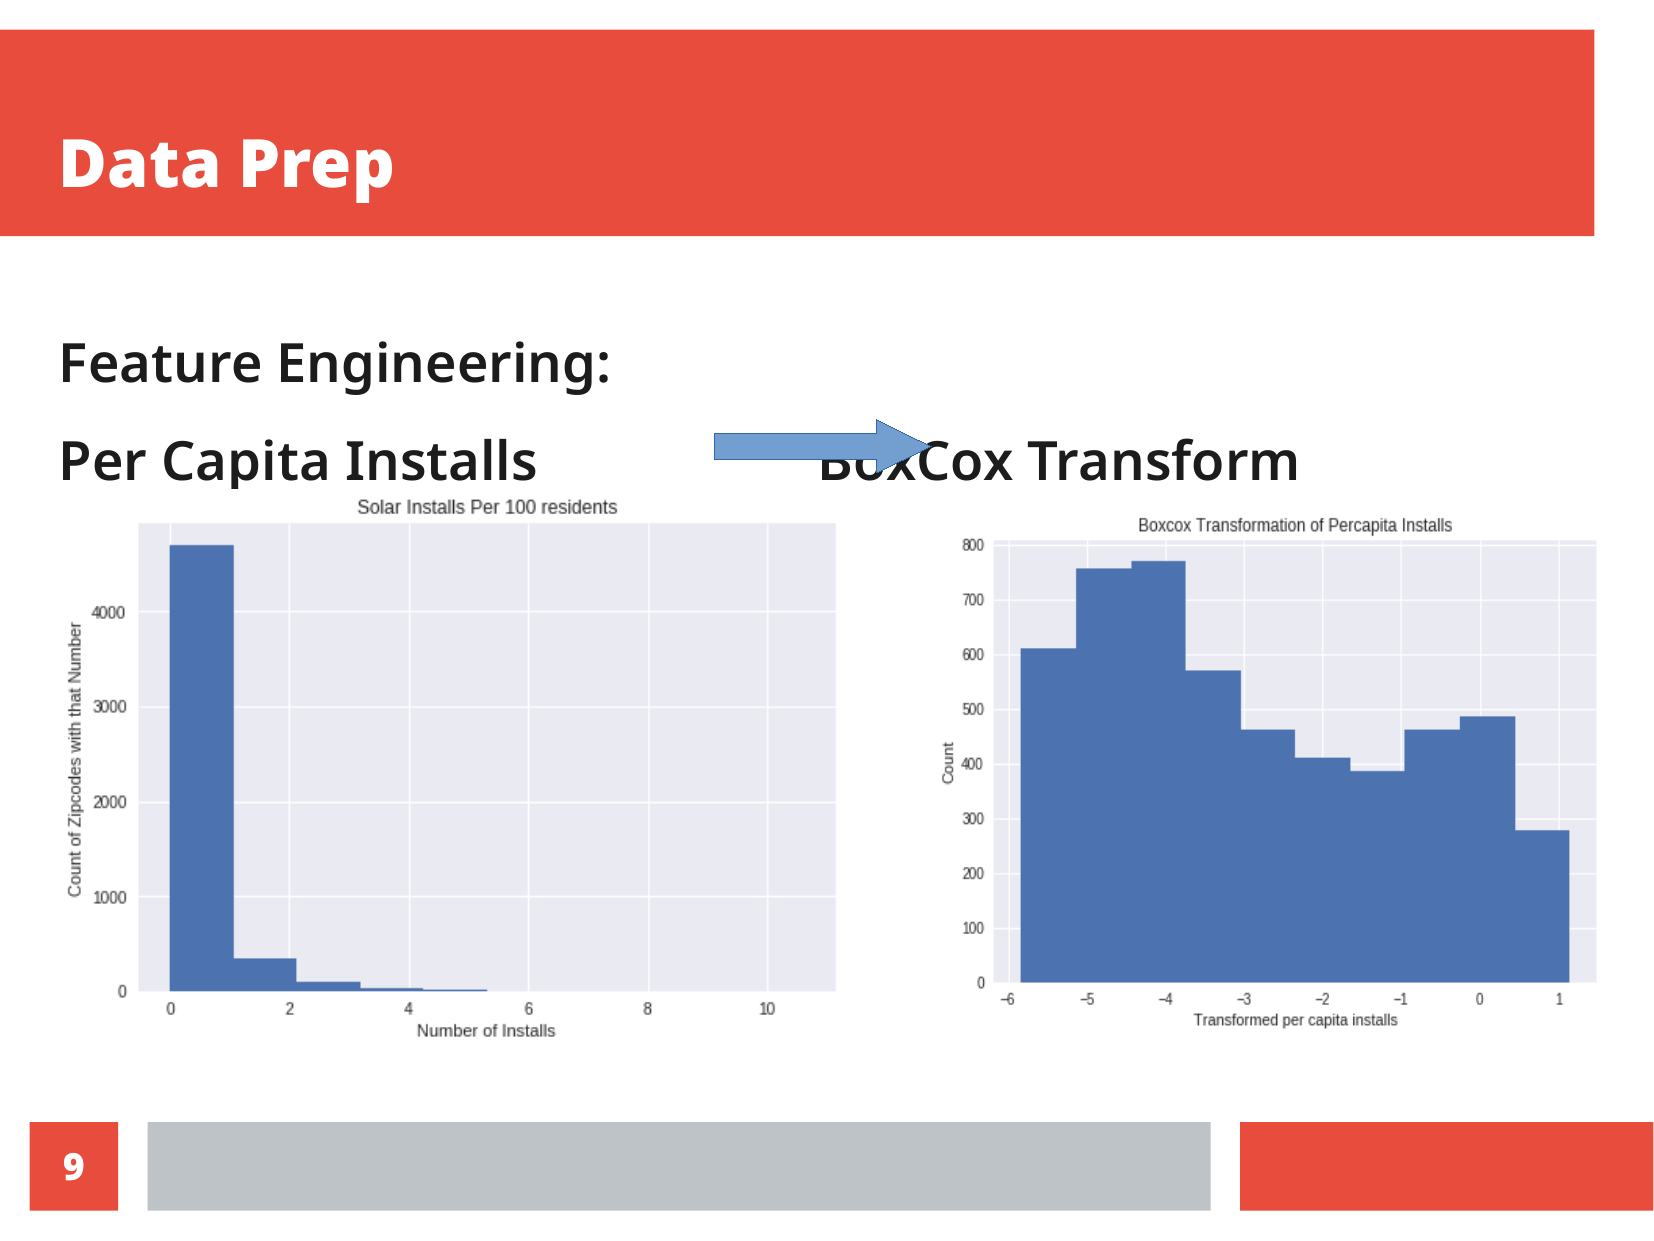

# Data Prep
Feature Engineering:
Per Capita Installs BoxCox Transform
9